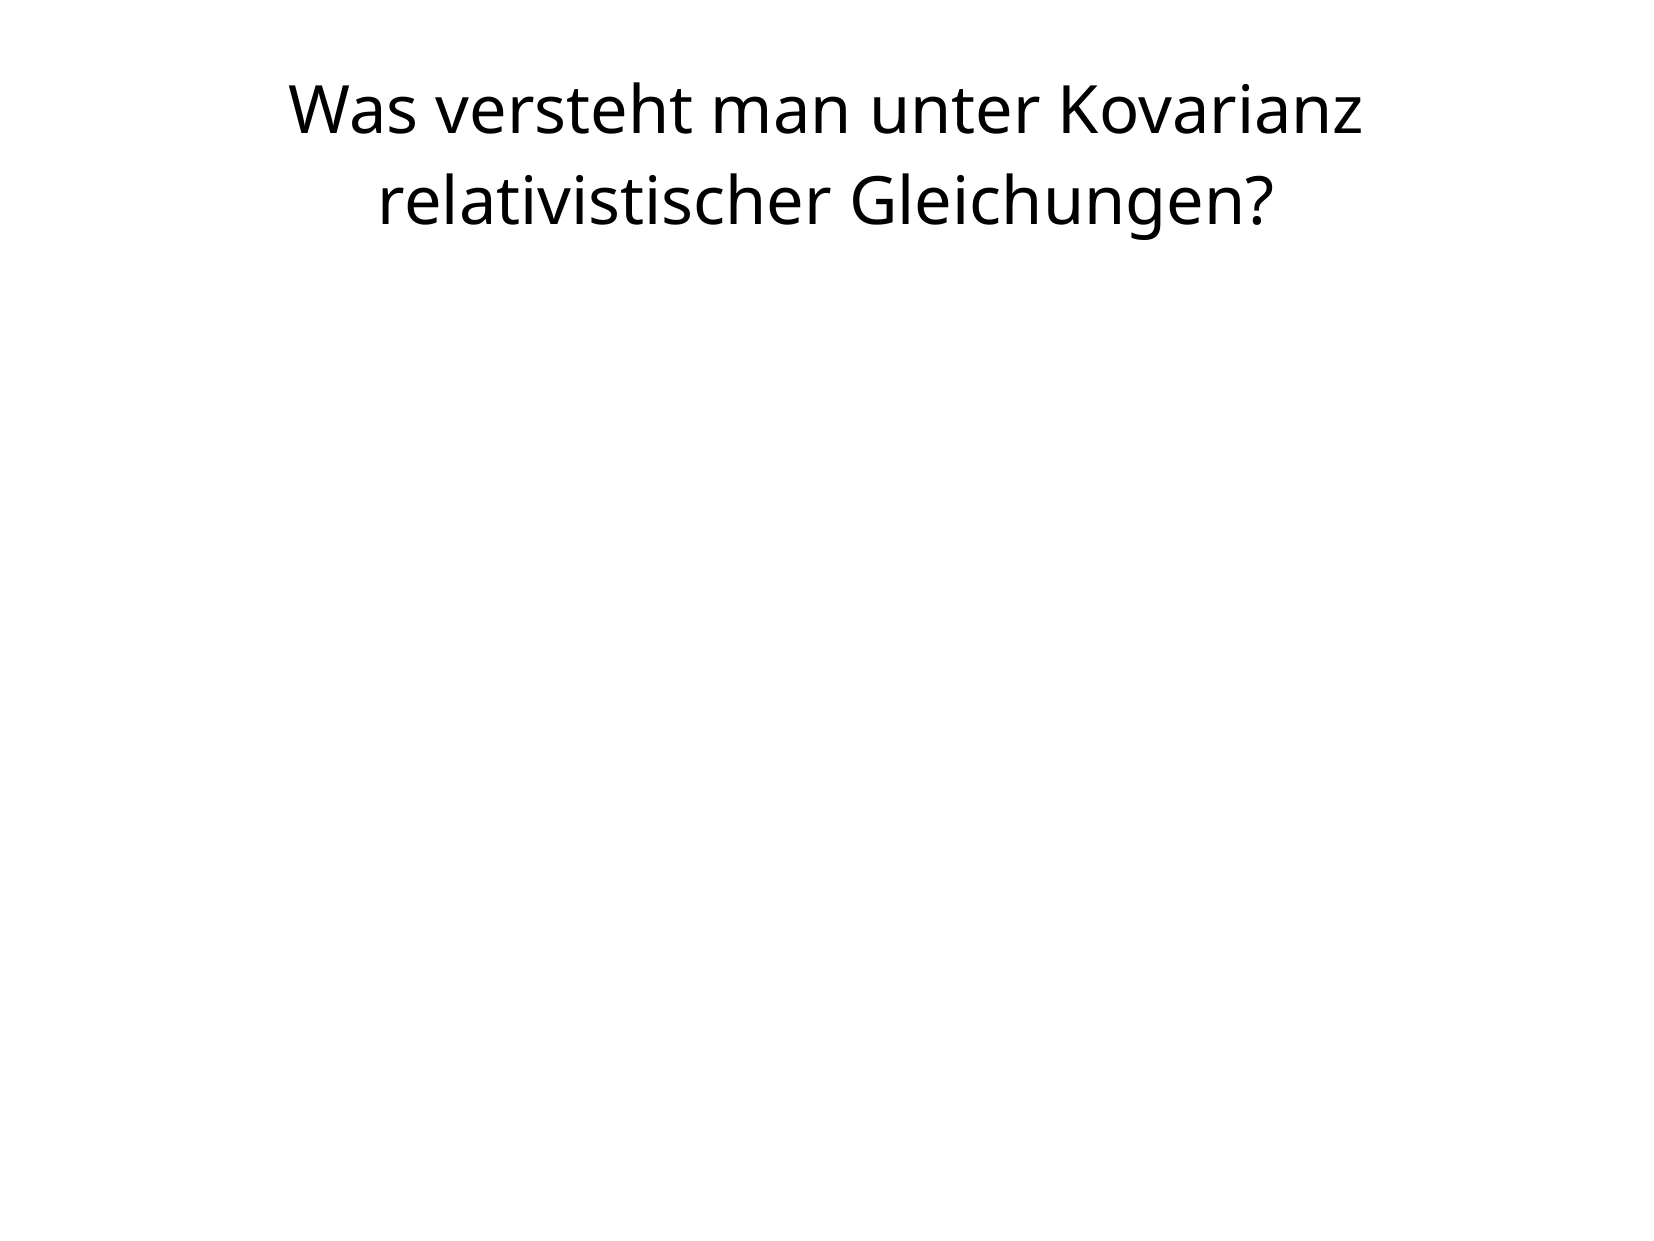

# Was versteht man unter Kovarianz relativistischer Gleichungen?